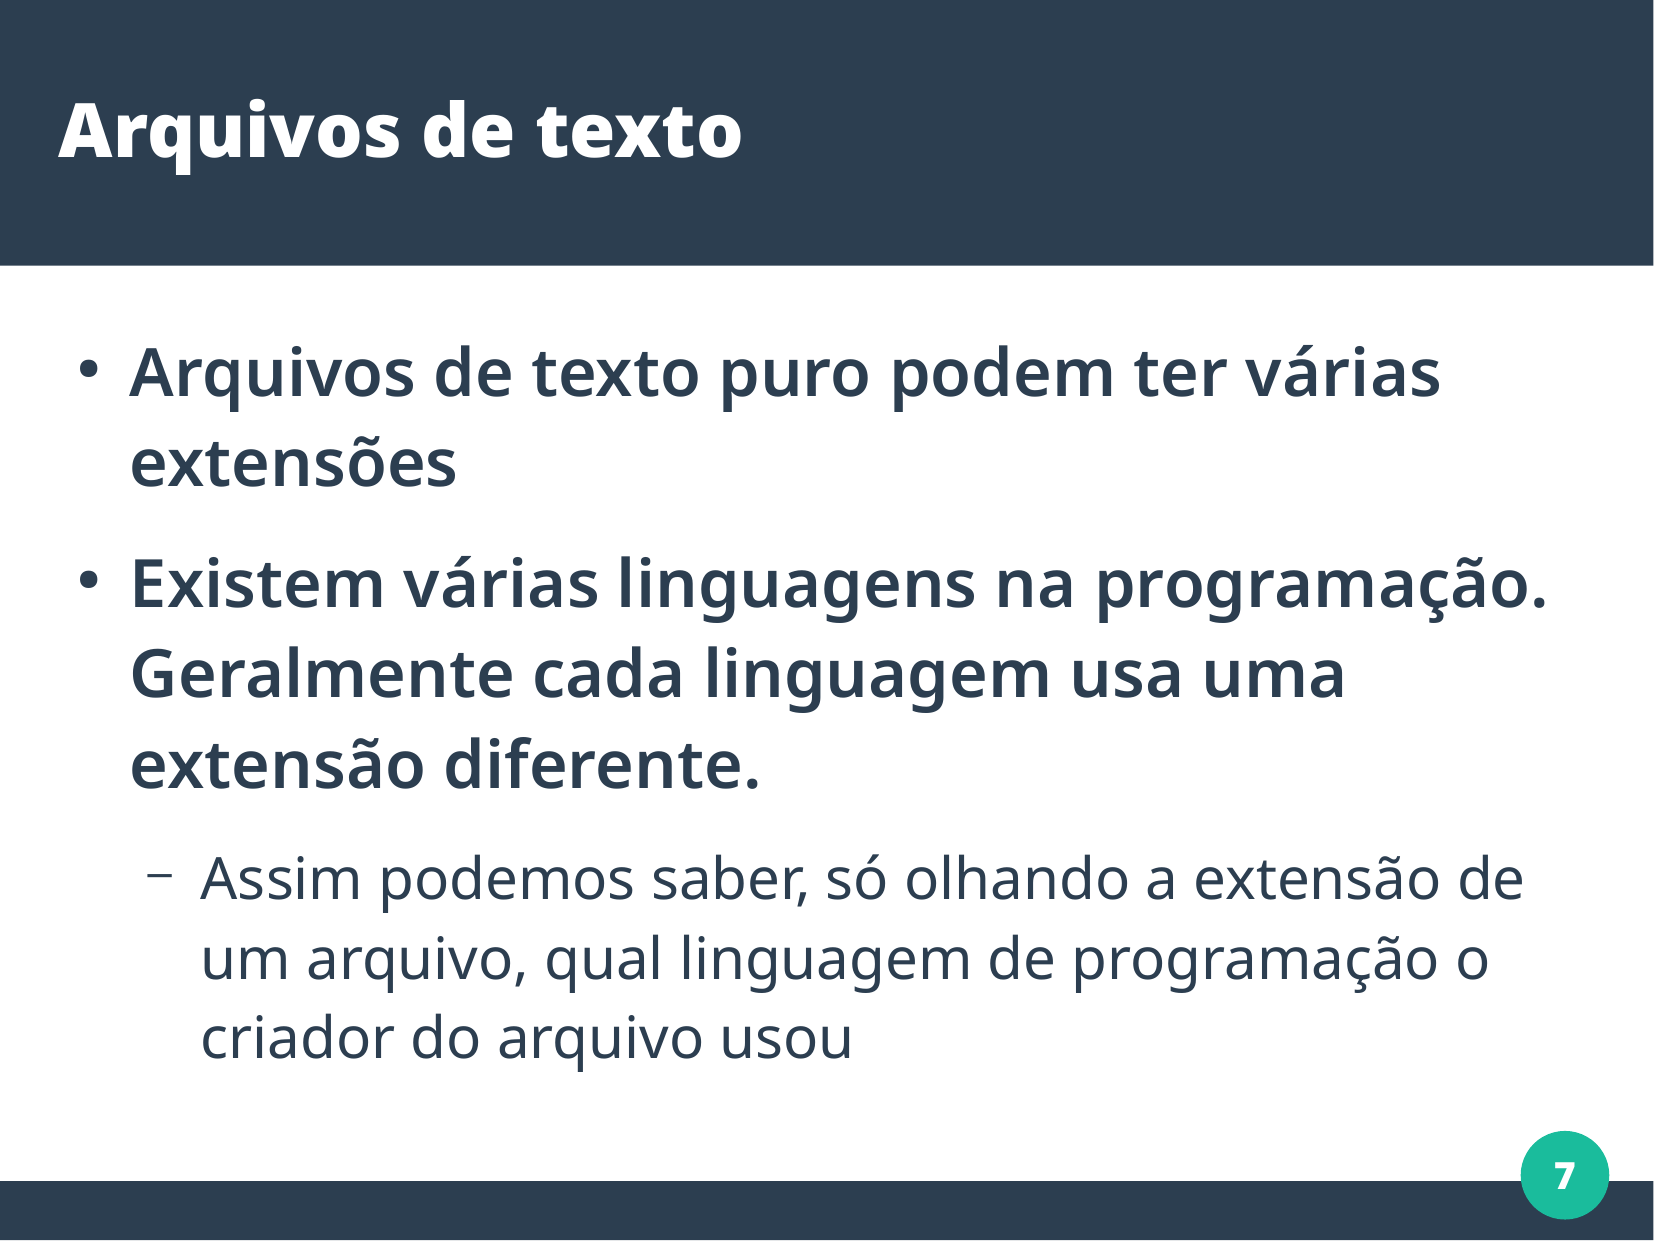

# Arquivos de texto
Arquivos de texto puro podem ter várias extensões
Existem várias linguagens na programação. Geralmente cada linguagem usa uma extensão diferente.
Assim podemos saber, só olhando a extensão de um arquivo, qual linguagem de programação o criador do arquivo usou
7